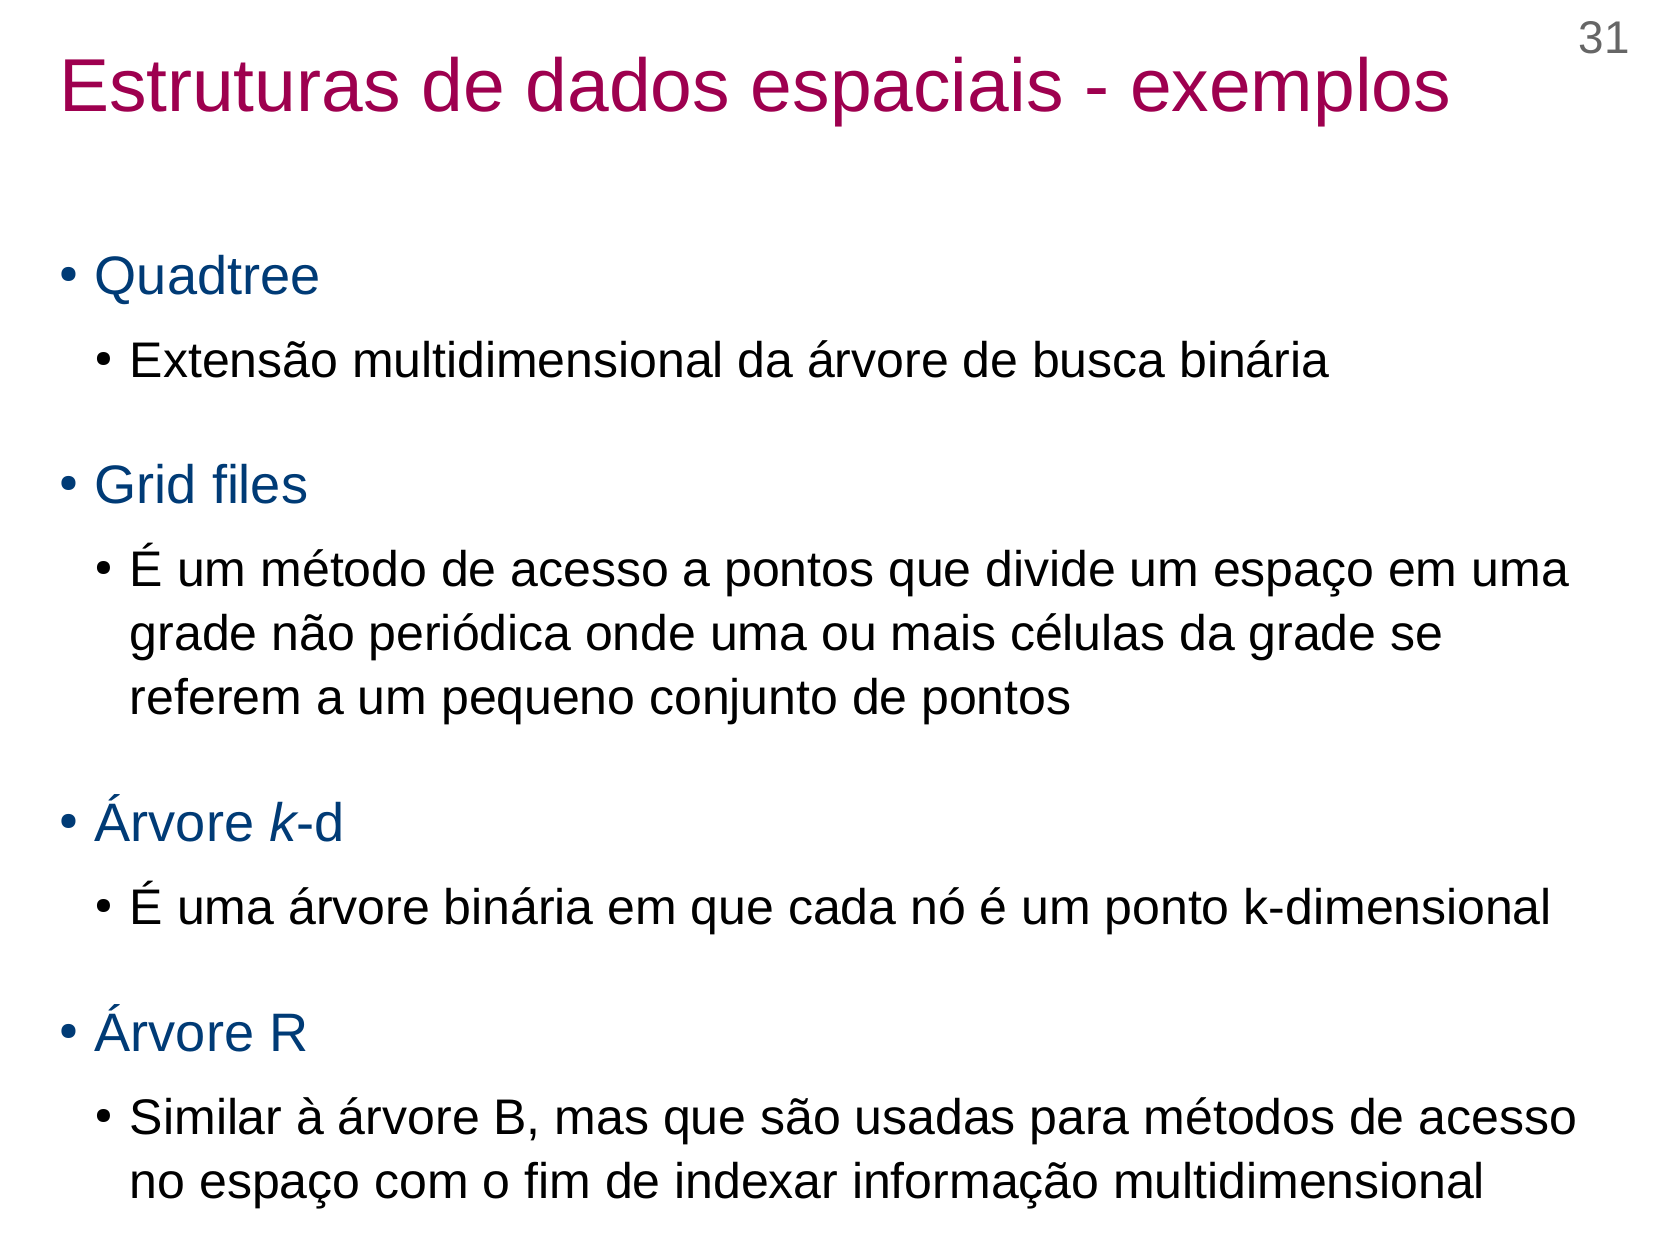

31
# Estruturas de dados espaciais - exemplos
Quadtree
Extensão multidimensional da árvore de busca binária
Grid files
É um método de acesso a pontos que divide um espaço em uma grade não periódica onde uma ou mais células da grade se referem a um pequeno conjunto de pontos
Árvore k-d
É uma árvore binária em que cada nó é um ponto k-dimensional
Árvore R
Similar à árvore B, mas que são usadas para métodos de acesso no espaço com o fim de indexar informação multidimensional